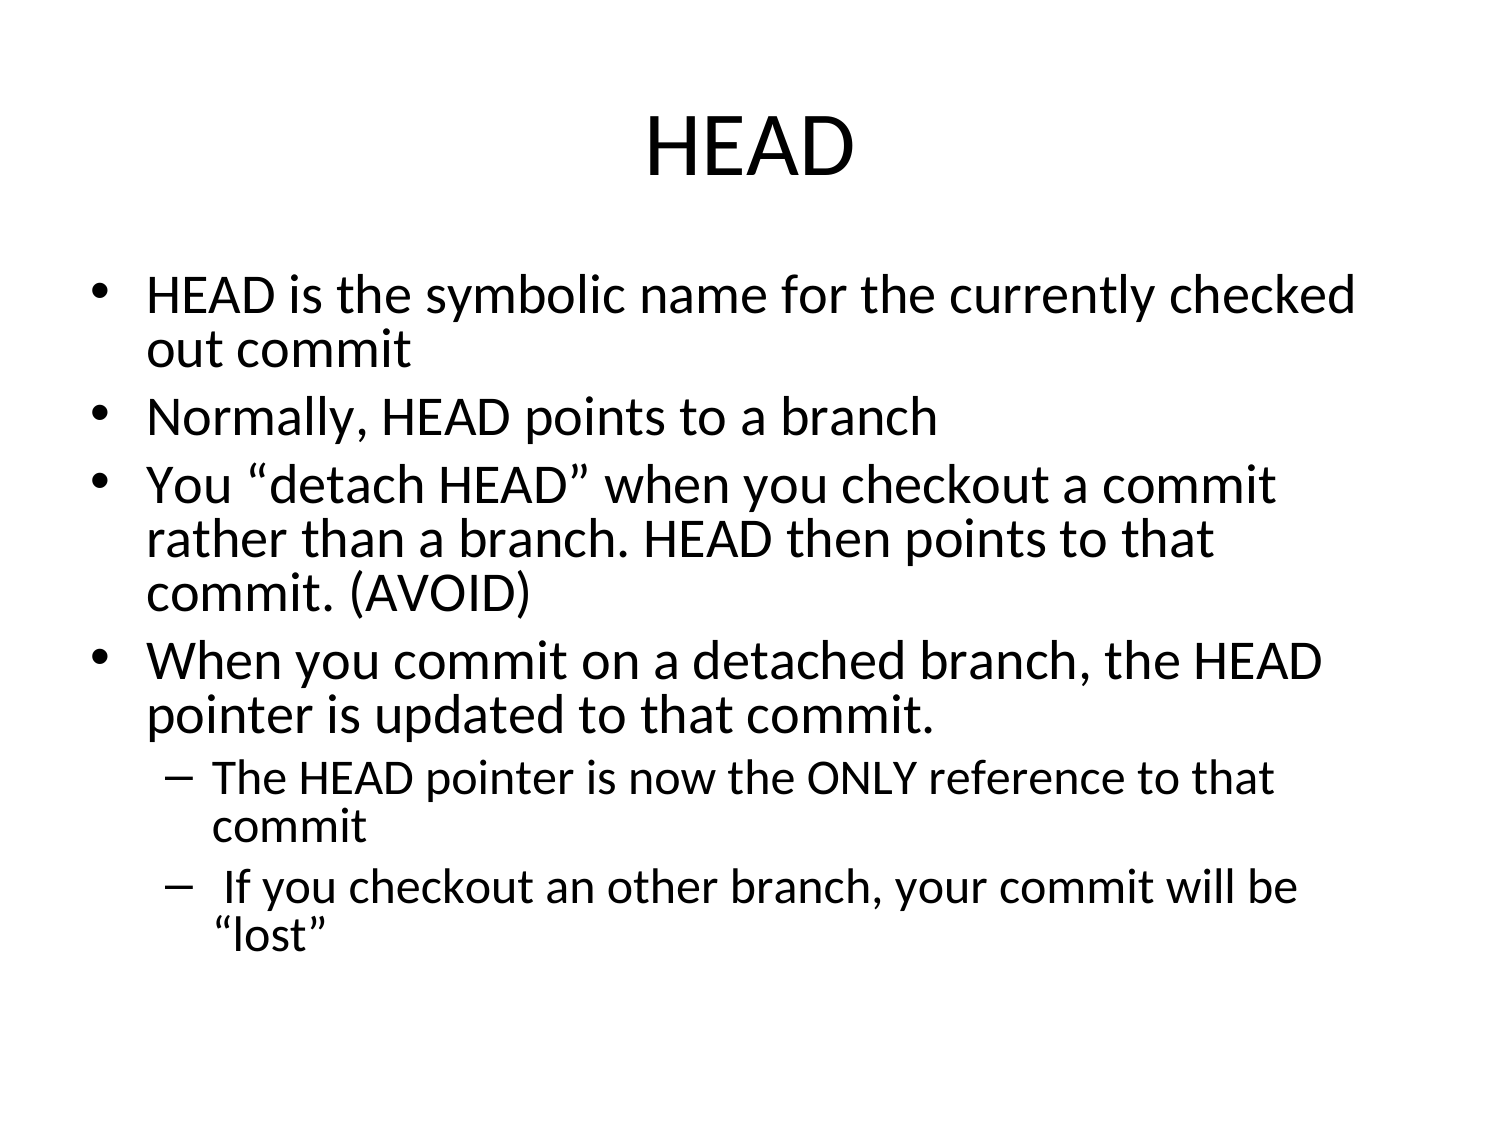

# HEAD
HEAD is the symbolic name for the currently checked out commit
Normally, HEAD points to a branch
You “detach HEAD” when you checkout a commit rather than a branch. HEAD then points to that commit. (AVOID)
When you commit on a detached branch, the HEAD pointer is updated to that commit.
The HEAD pointer is now the ONLY reference to that commit
 If you checkout an other branch, your commit will be “lost”